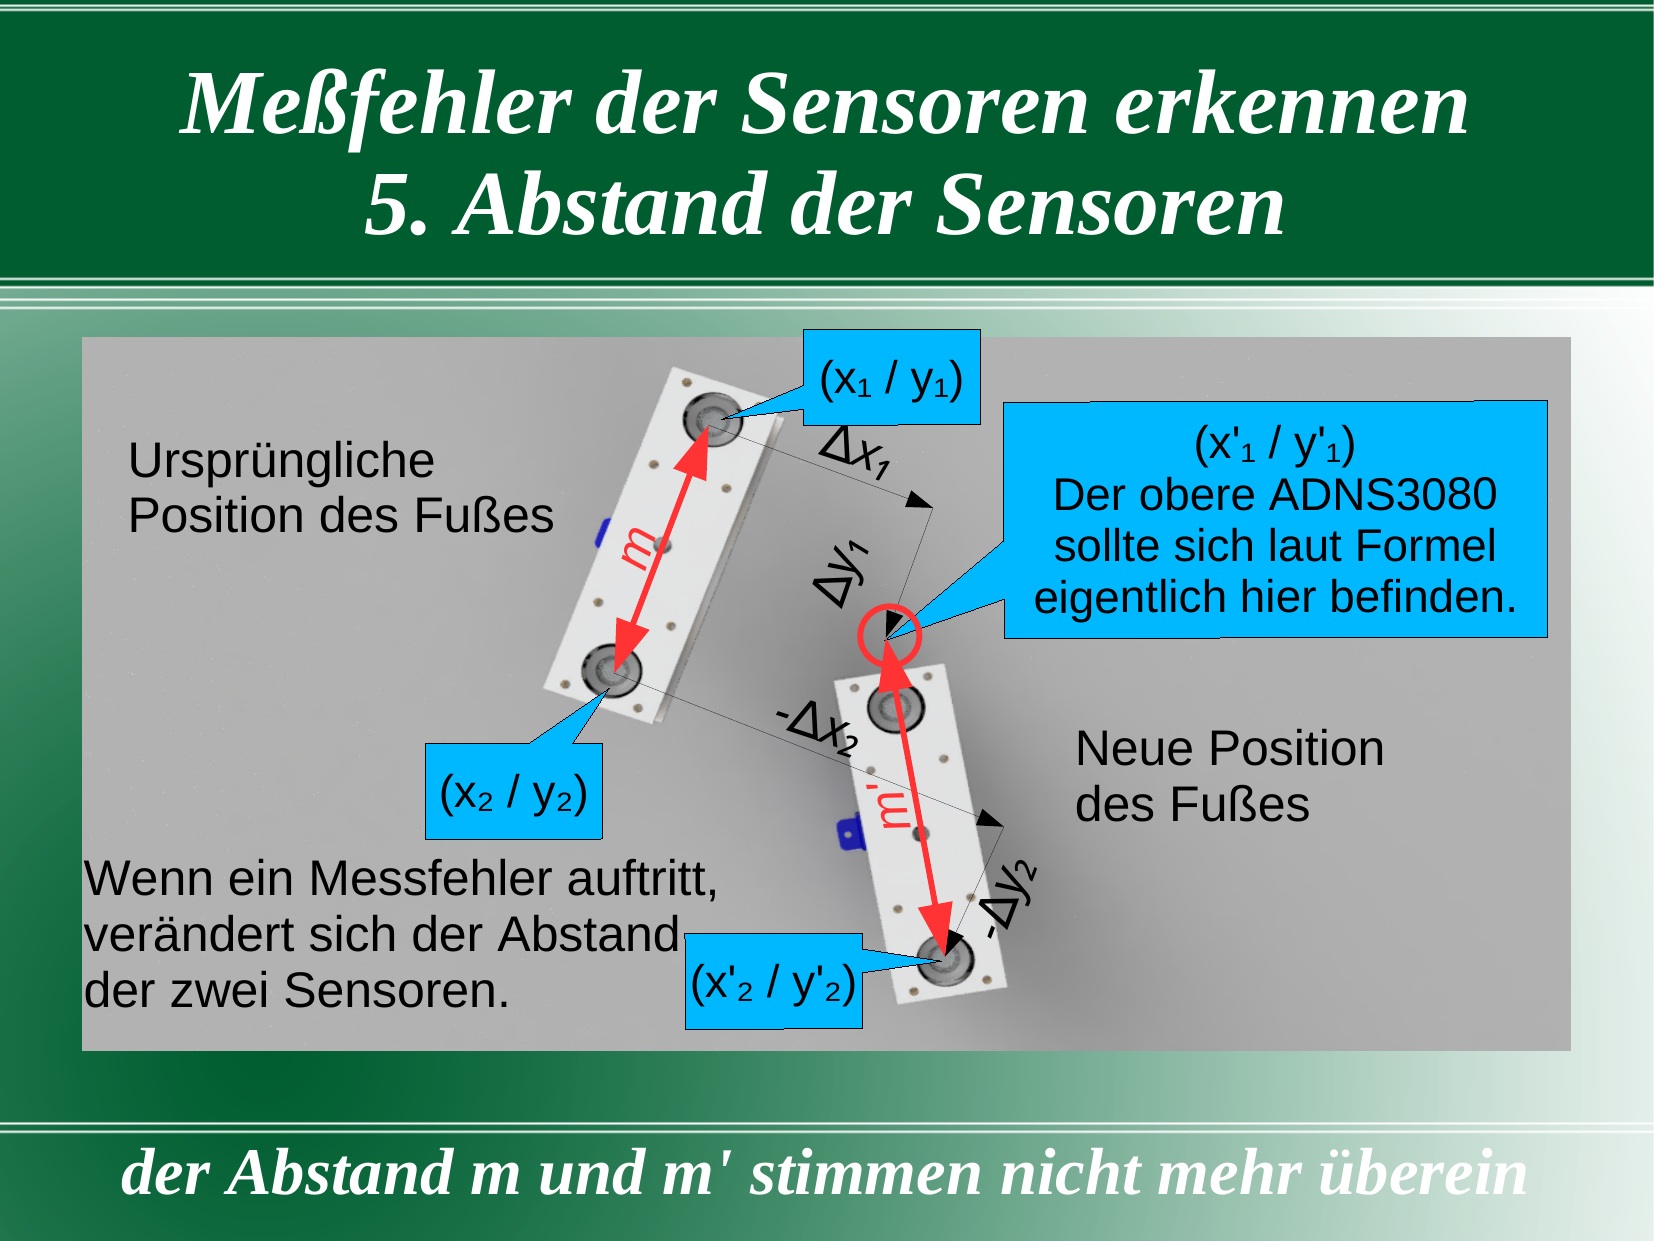

# Meßfehler der Sensoren erkennen 5. Abstand der Sensoren
(x₁ / y₁)
(x'₁ / y'₁)
Der obere ADNS3080
sollte sich laut Formel
eigentlich hier befinden.
∆x₁
Ursprüngliche
Position des Fußes
m
∆y₁
-∆x₂
Neue Position
des Fußes
(x₂ / y₂)
m'
Wenn ein Messfehler auftritt,
verändert sich der Abstand
der zwei Sensoren.
-∆y₂
(x'₂ / y'₂)
der Abstand m und m' stimmen nicht mehr überein